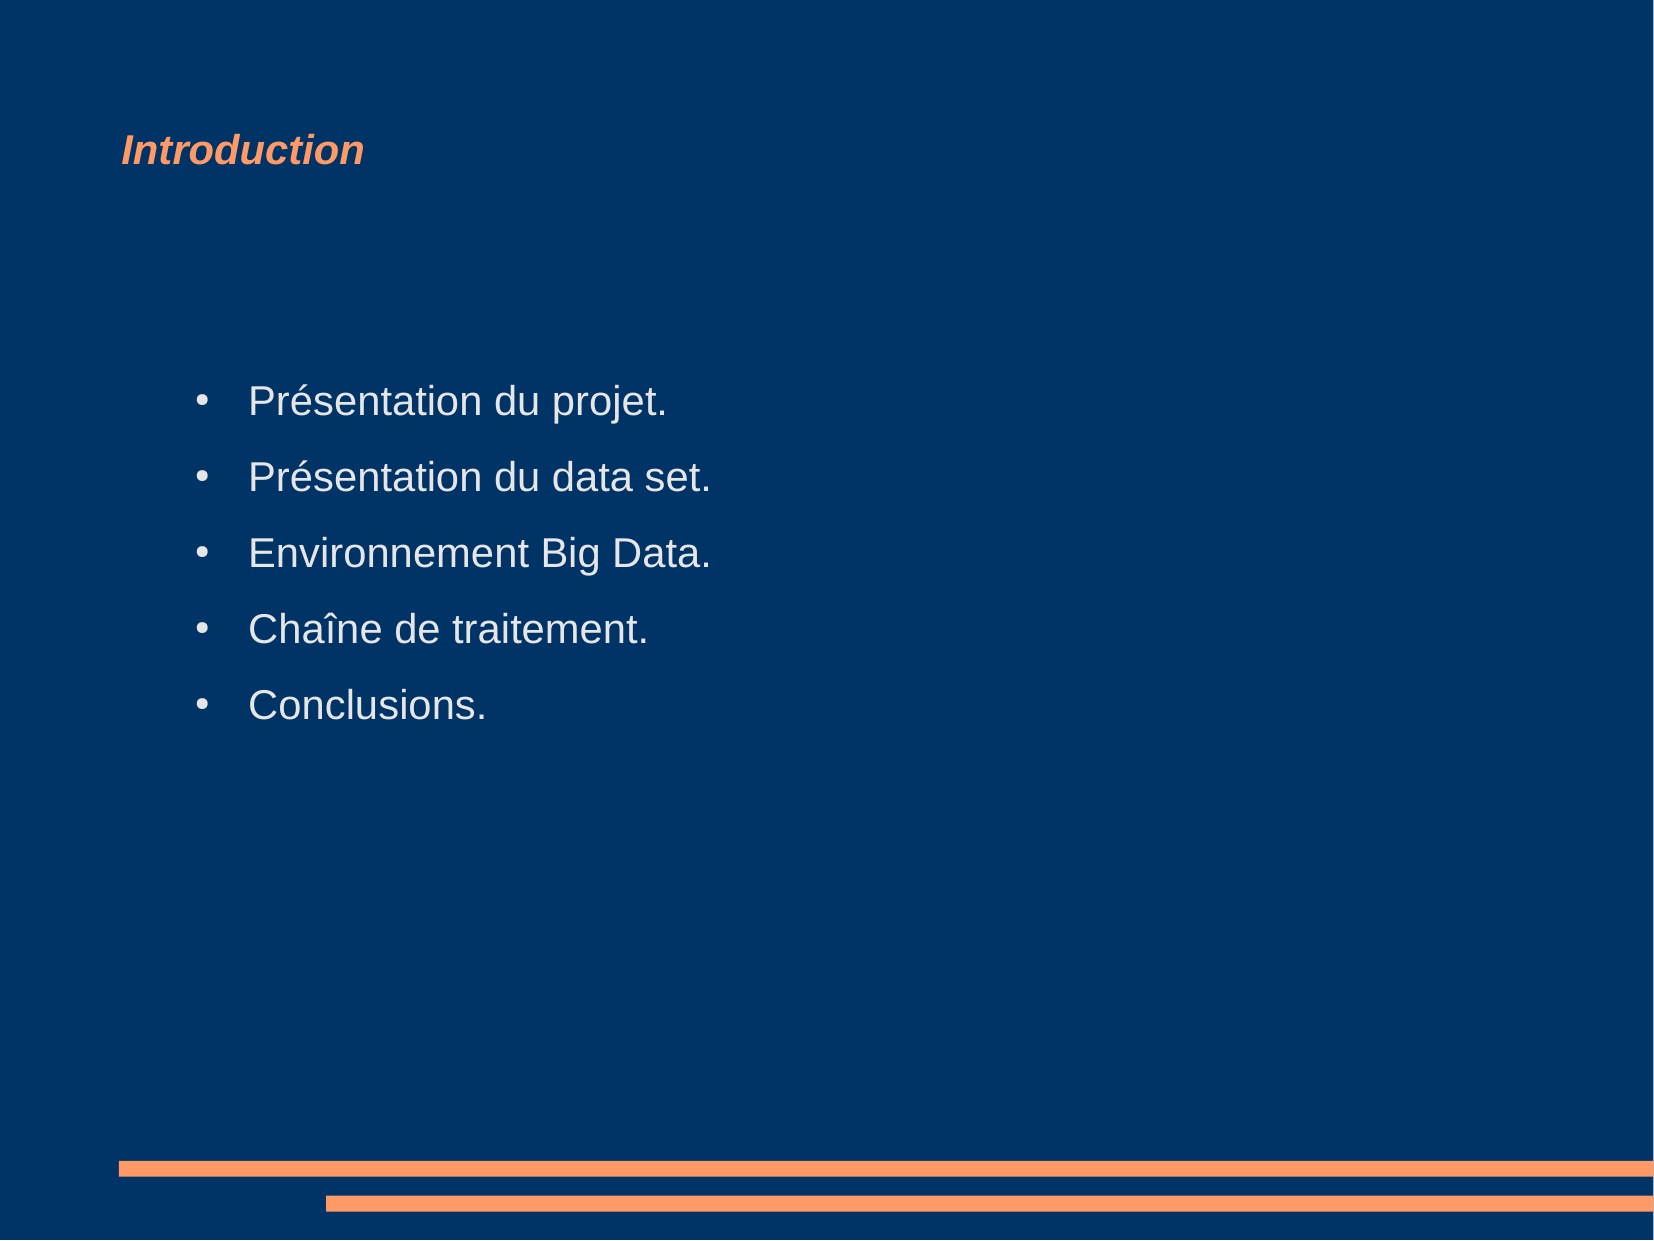

# Introduction
Présentation du projet.
Présentation du data set.
Environnement Big Data.
Chaîne de traitement.
Conclusions.